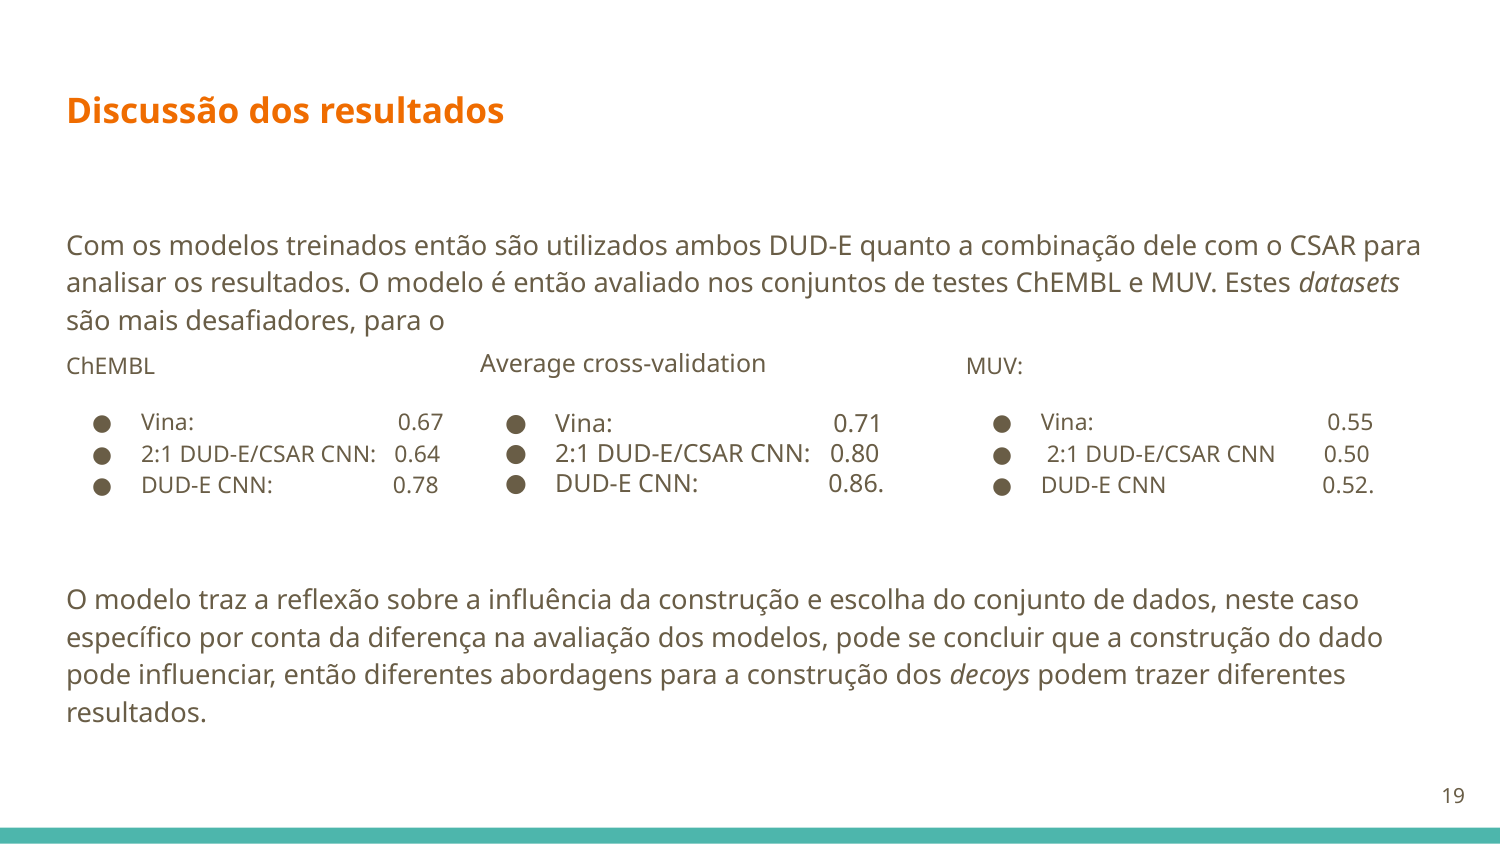

# Discussão dos resultados
Com os modelos treinados então são utilizados ambos DUD-E quanto a combinação dele com o CSAR para analisar os resultados. O modelo é então avaliado nos conjuntos de testes ChEMBL e MUV. Estes datasets são mais desafiadores, para o
O modelo traz a reflexão sobre a influência da construção e escolha do conjunto de dados, neste caso específico por conta da diferença na avaliação dos modelos, pode se concluir que a construção do dado pode influenciar, então diferentes abordagens para a construção dos decoys podem trazer diferentes resultados.
ChEMBL
Vina: 0.67
2:1 DUD-E/CSAR CNN: 0.64
DUD-E CNN: 0.78
Average cross-validation
Vina: 0.71
2:1 DUD-E/CSAR CNN: 0.80
DUD-E CNN: 0.86.
MUV:
Vina: 0.55
 2:1 DUD-E/CSAR CNN 0.50
DUD-E CNN 0.52.